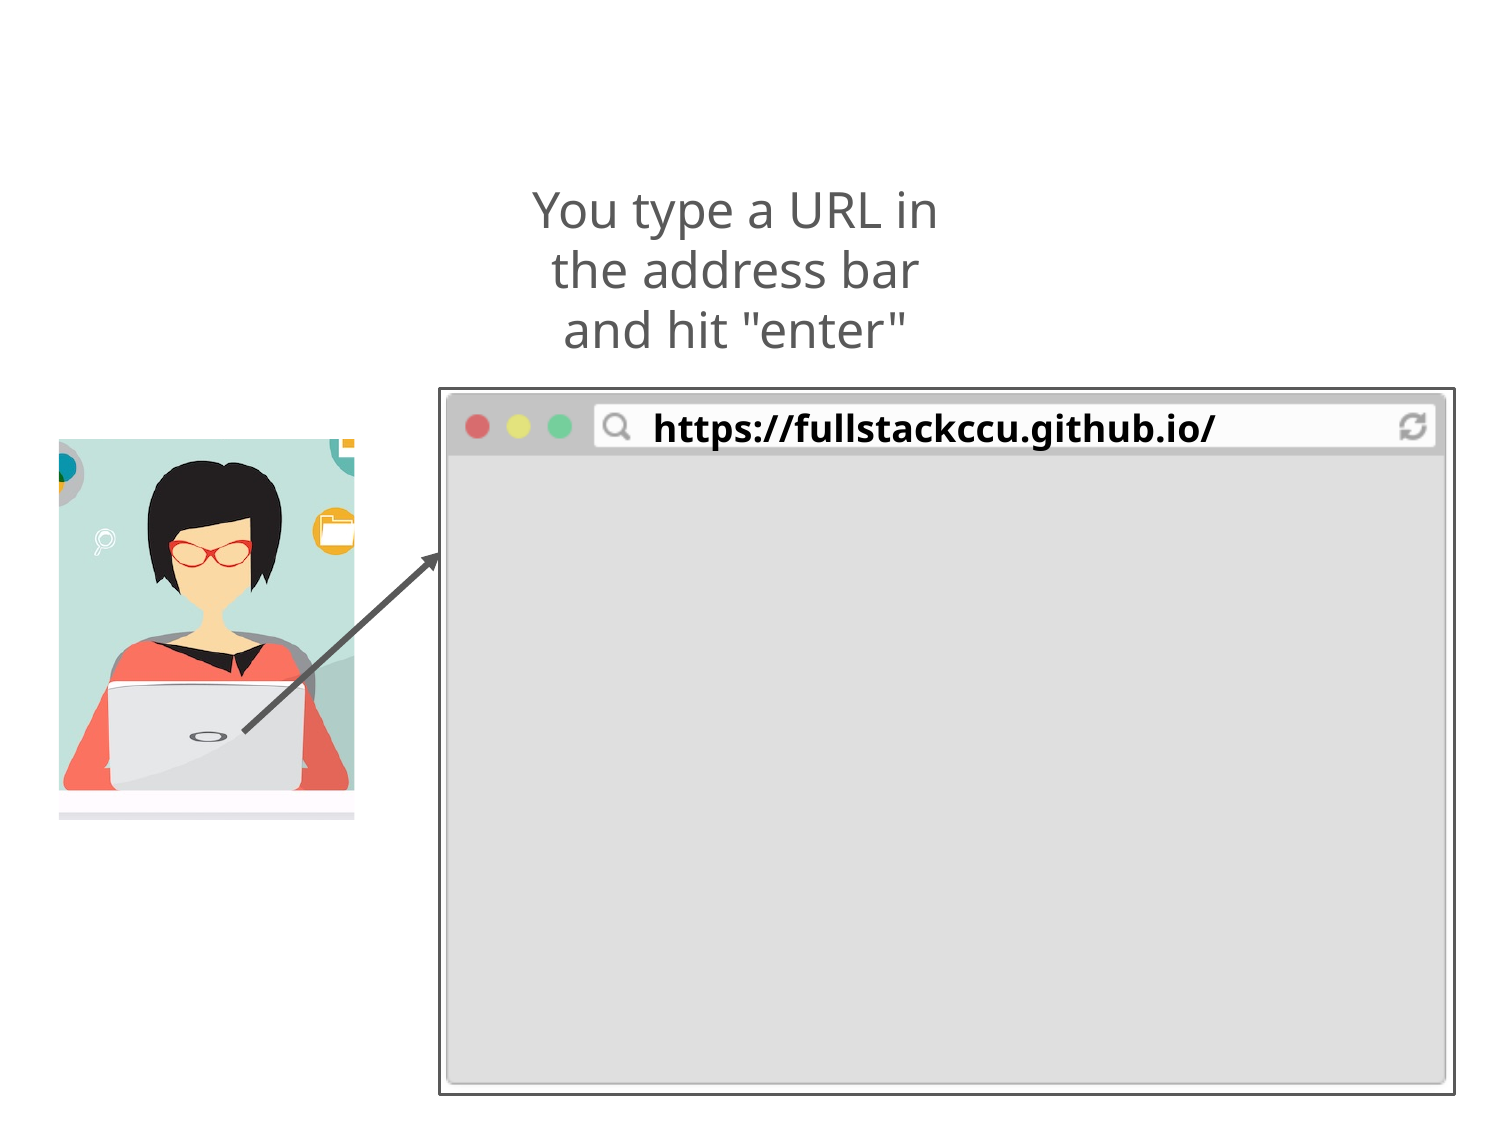

# You type a URL in the address bar and hit "enter"
https://fullstackccu.github.io/